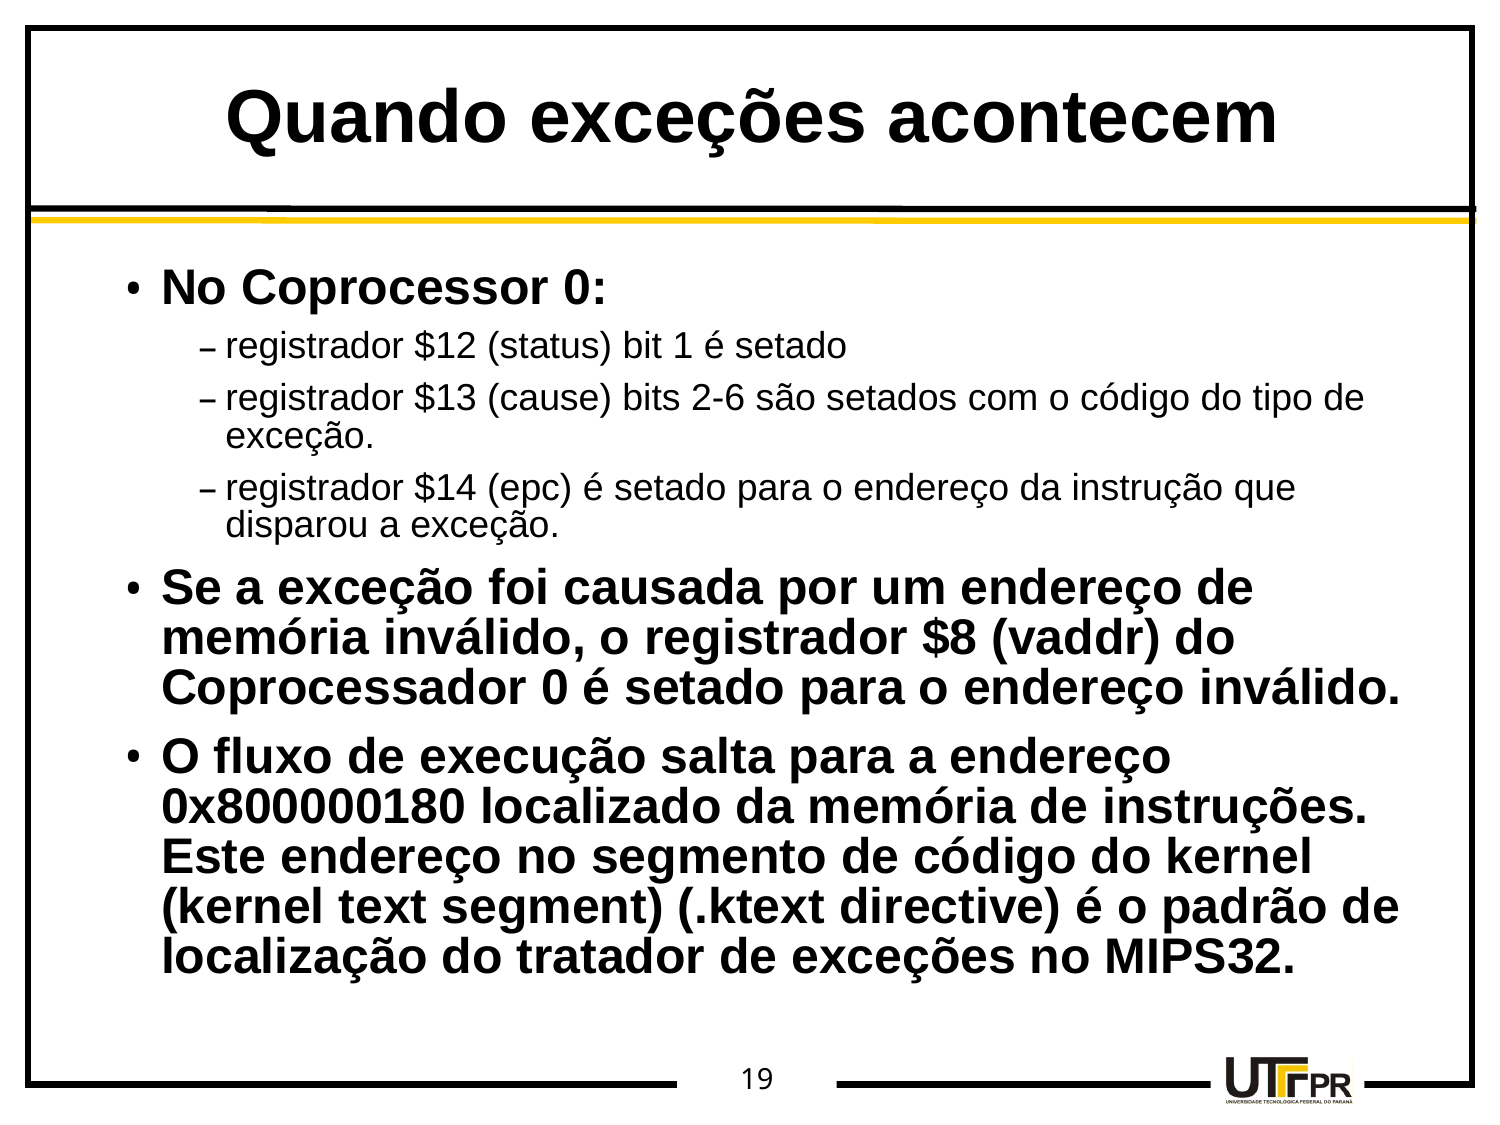

# Quando exceções acontecem
No Coprocessor 0:
registrador $12 (status) bit 1 é setado
registrador $13 (cause) bits 2-6 são setados com o código do tipo de exceção.
registrador $14 (epc) é setado para o endereço da instrução que disparou a exceção.
Se a exceção foi causada por um endereço de memória inválido, o registrador $8 (vaddr) do Coprocessador 0 é setado para o endereço inválido.
O fluxo de execução salta para a endereço 0x800000180 localizado da memória de instruções. Este endereço no segmento de código do kernel (kernel text segment) (.ktext directive) é o padrão de localização do tratador de exceções no MIPS32.